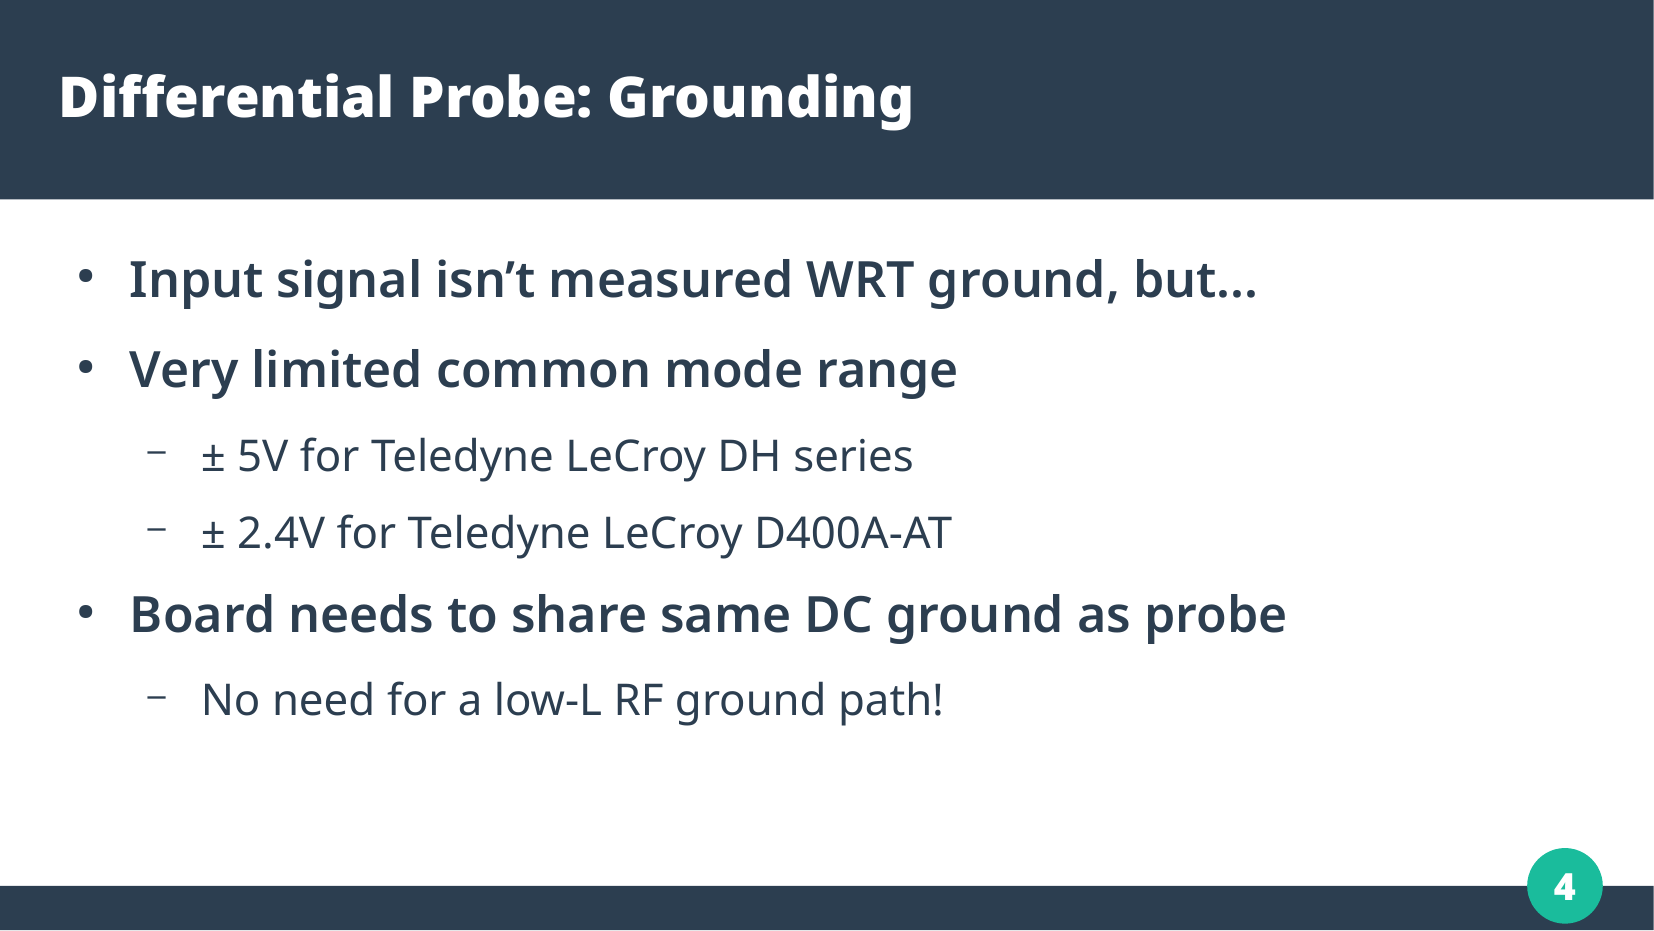

# Differential Probe: Grounding
Input signal isn’t measured WRT ground, but...
Very limited common mode range
± 5V for Teledyne LeCroy DH series
± 2.4V for Teledyne LeCroy D400A-AT
Board needs to share same DC ground as probe
No need for a low-L RF ground path!